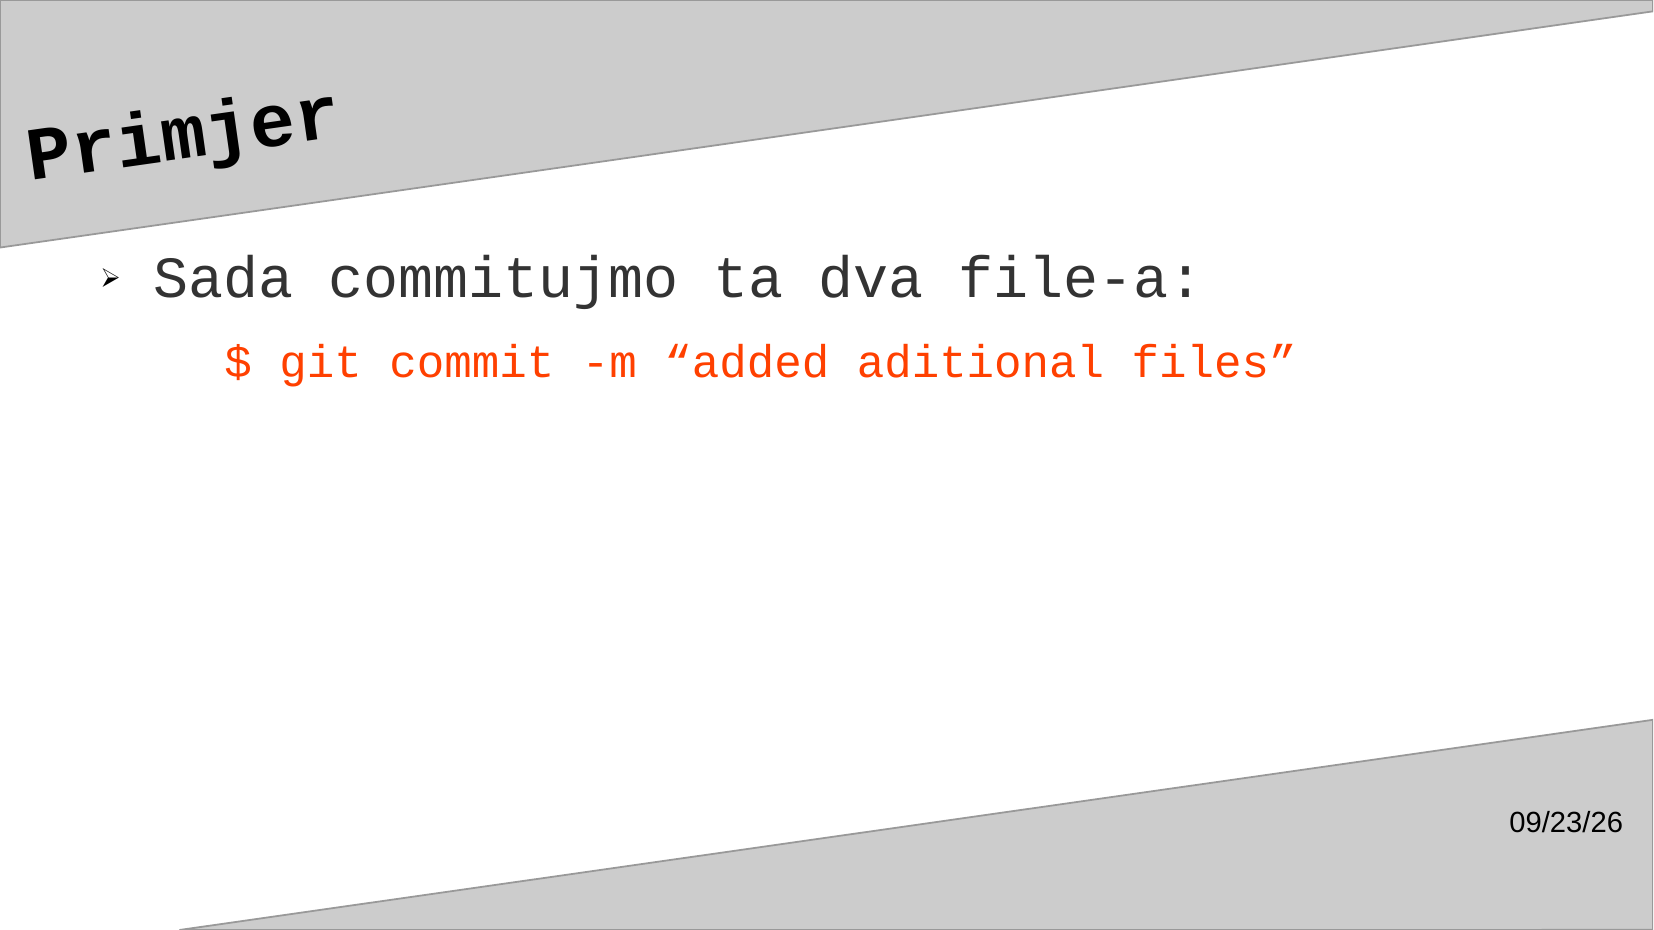

# Primjer
Sada commitujmo ta dva file-a:
$ git commit -m “added aditional files”
61